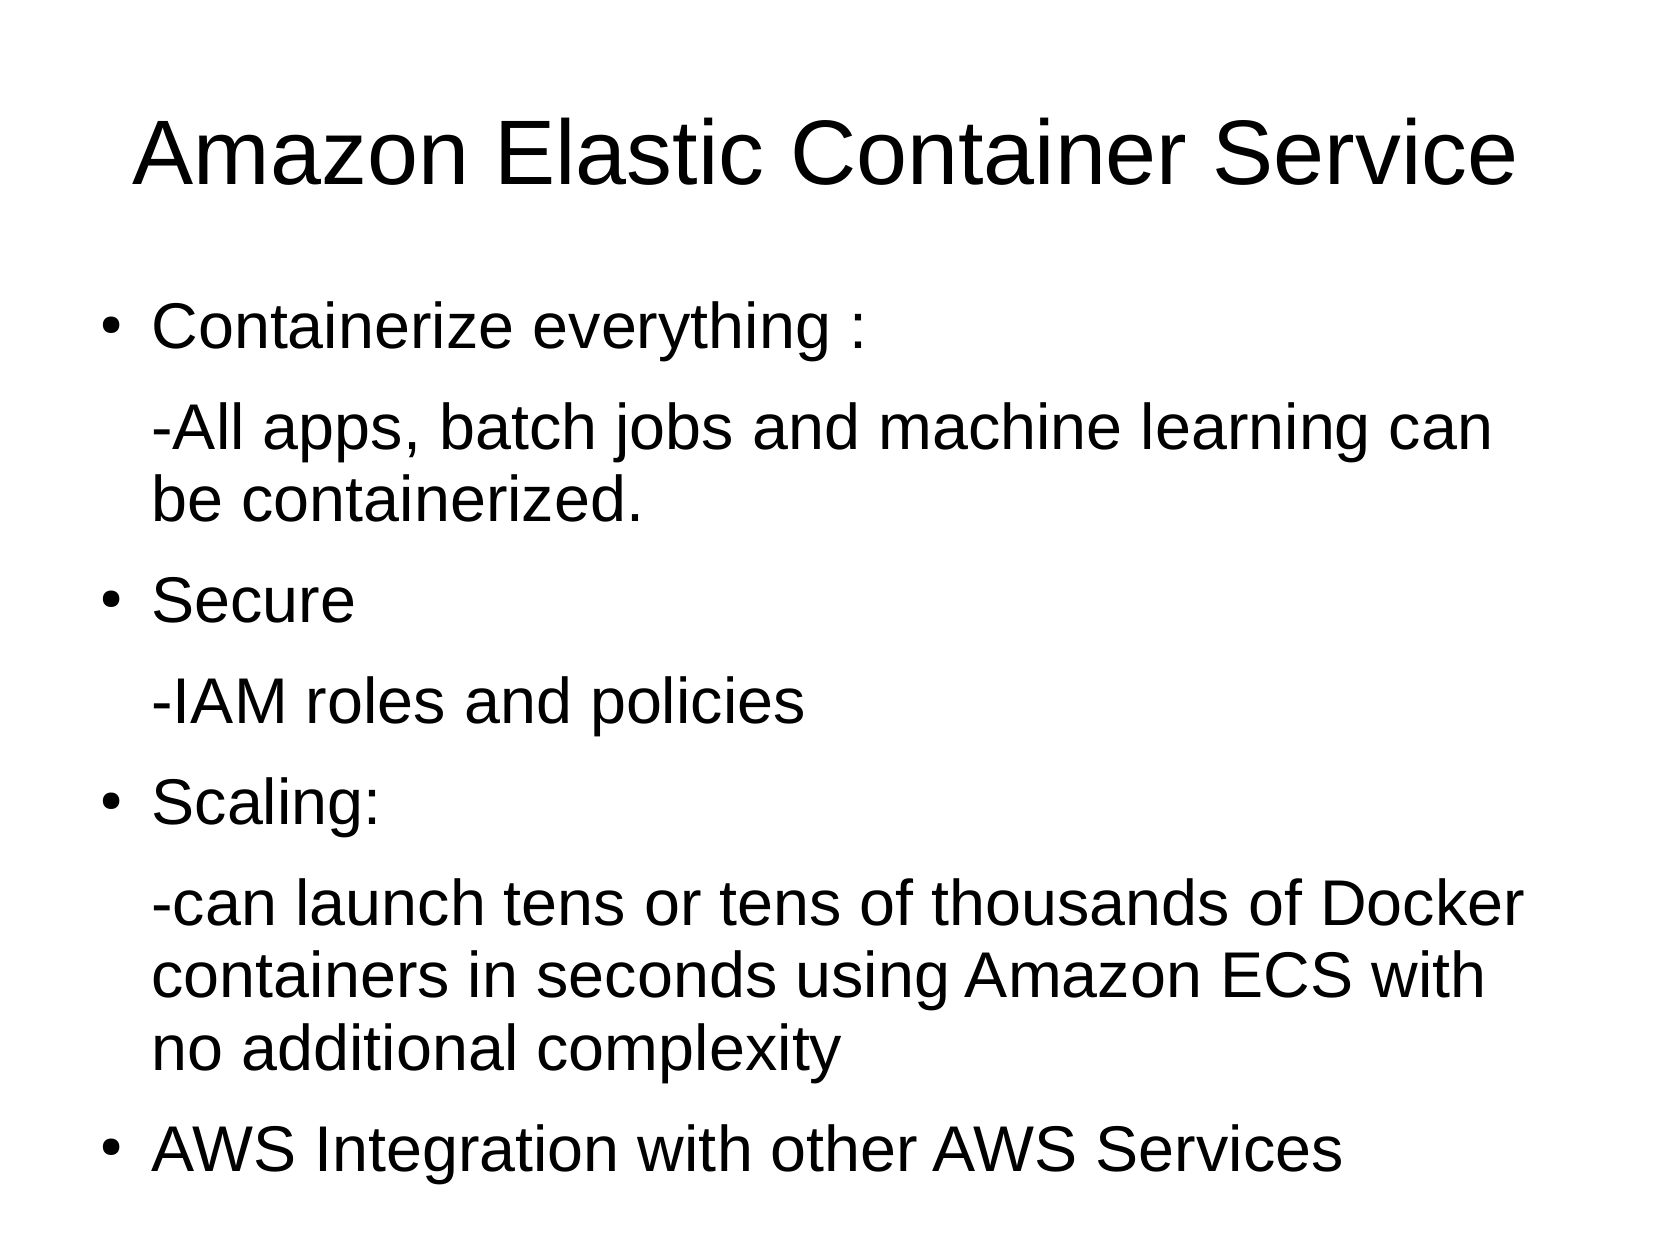

# Amazon Elastic Container Service
Containerize everything :
-All apps, batch jobs and machine learning can be containerized.
Secure
-IAM roles and policies
Scaling:
-can launch tens or tens of thousands of Docker containers in seconds using Amazon ECS with no additional complexity
AWS Integration with other AWS Services